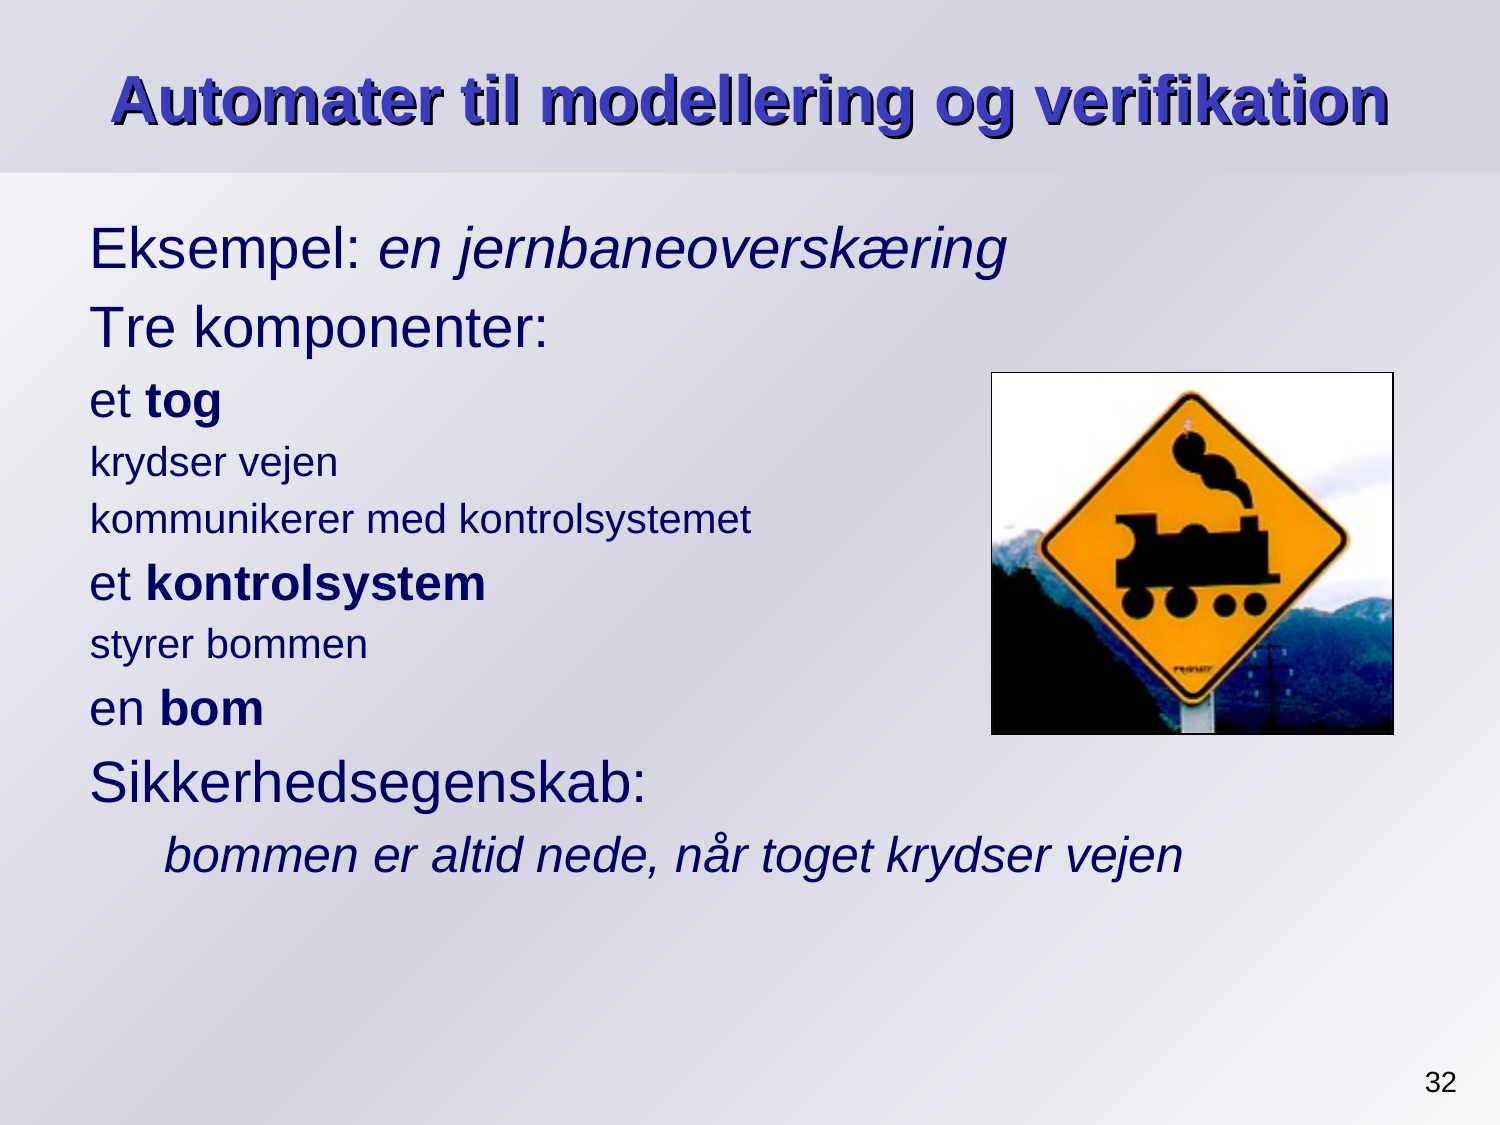

# Automater til modellering og verifikation
Eksempel: en jernbaneoverskæring
Tre komponenter:
et tog
krydser vejen
kommunikerer med kontrolsystemet
et kontrolsystem
styrer bommen
en bom
Sikkerhedsegenskab:
bommen er altid nede, når toget krydser vejen
32